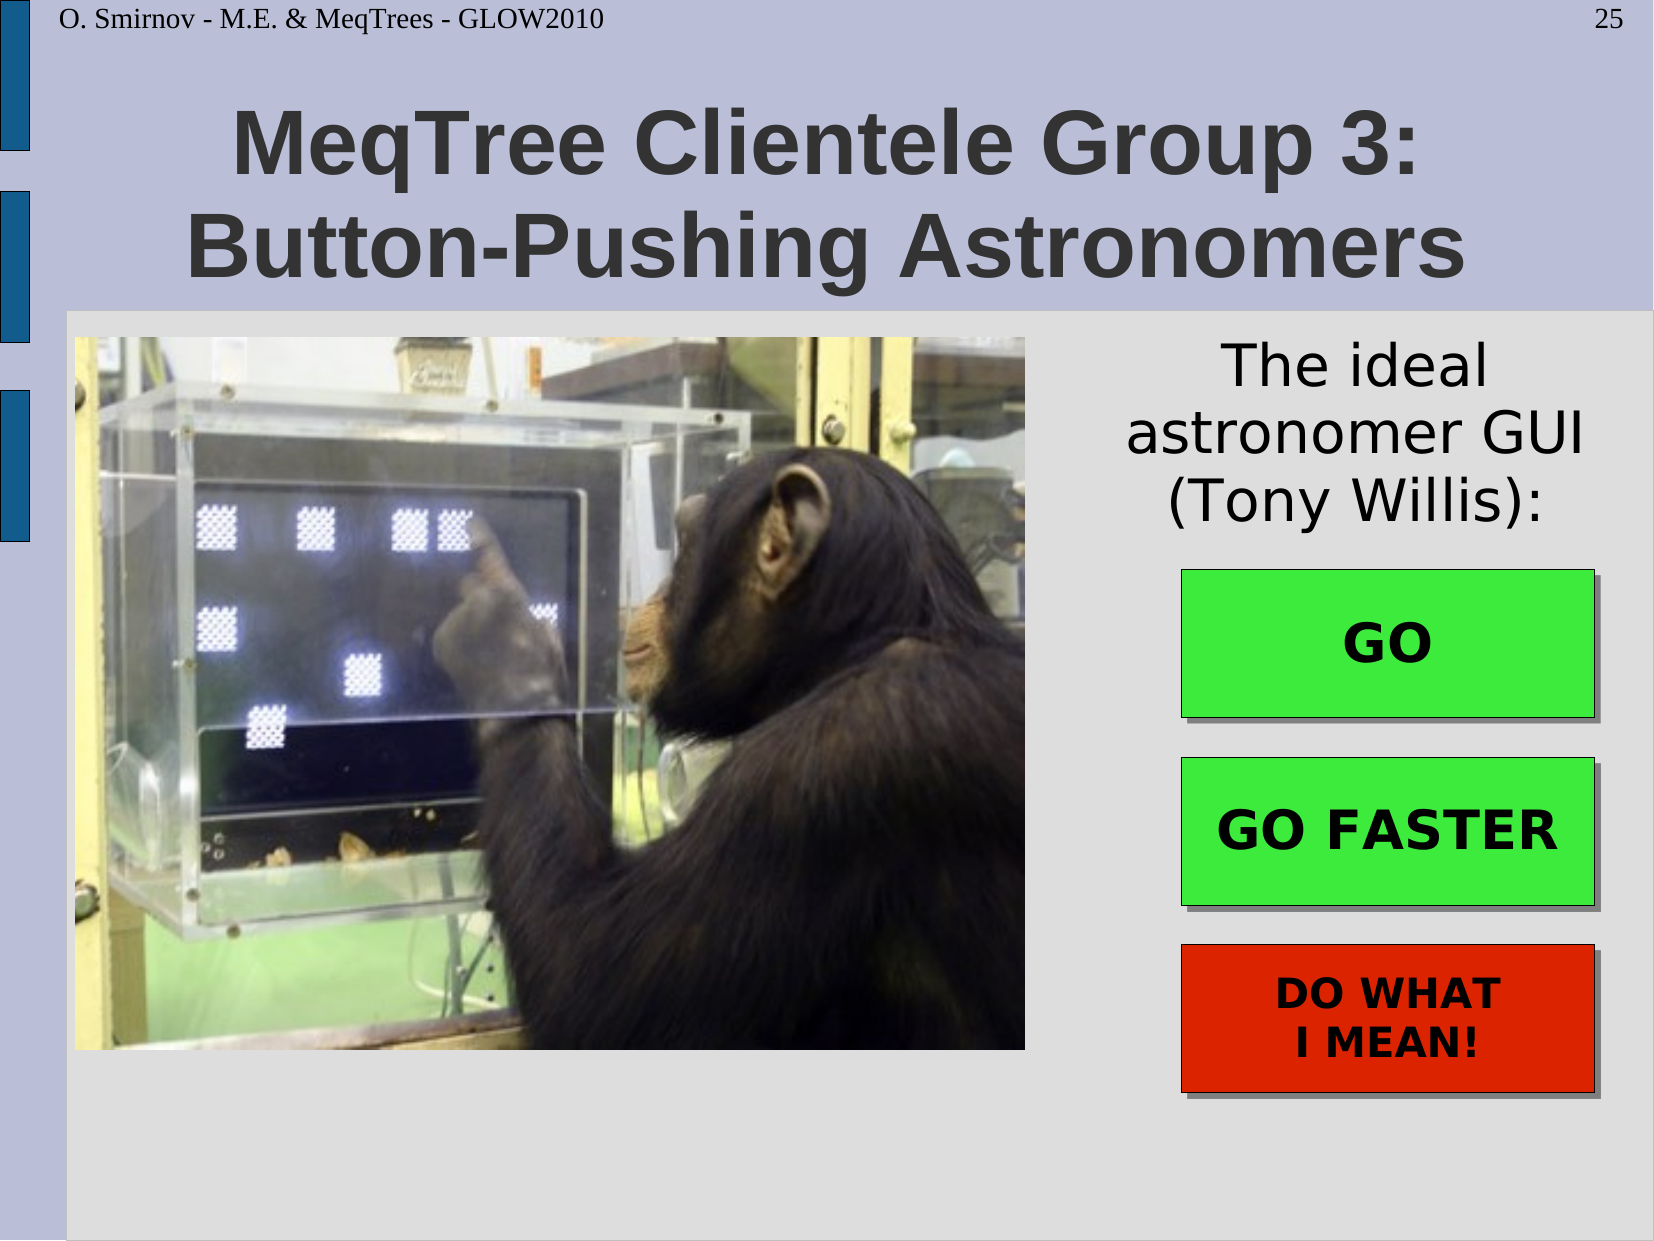

O. Smirnov - M.E. & MeqTrees - GLOW2010
25
# MeqTree Clientele Group 3: Button-Pushing Astronomers
The ideal astronomer GUI (Tony Willis):
GO
GO FASTER
DO WHAT
I MEAN!